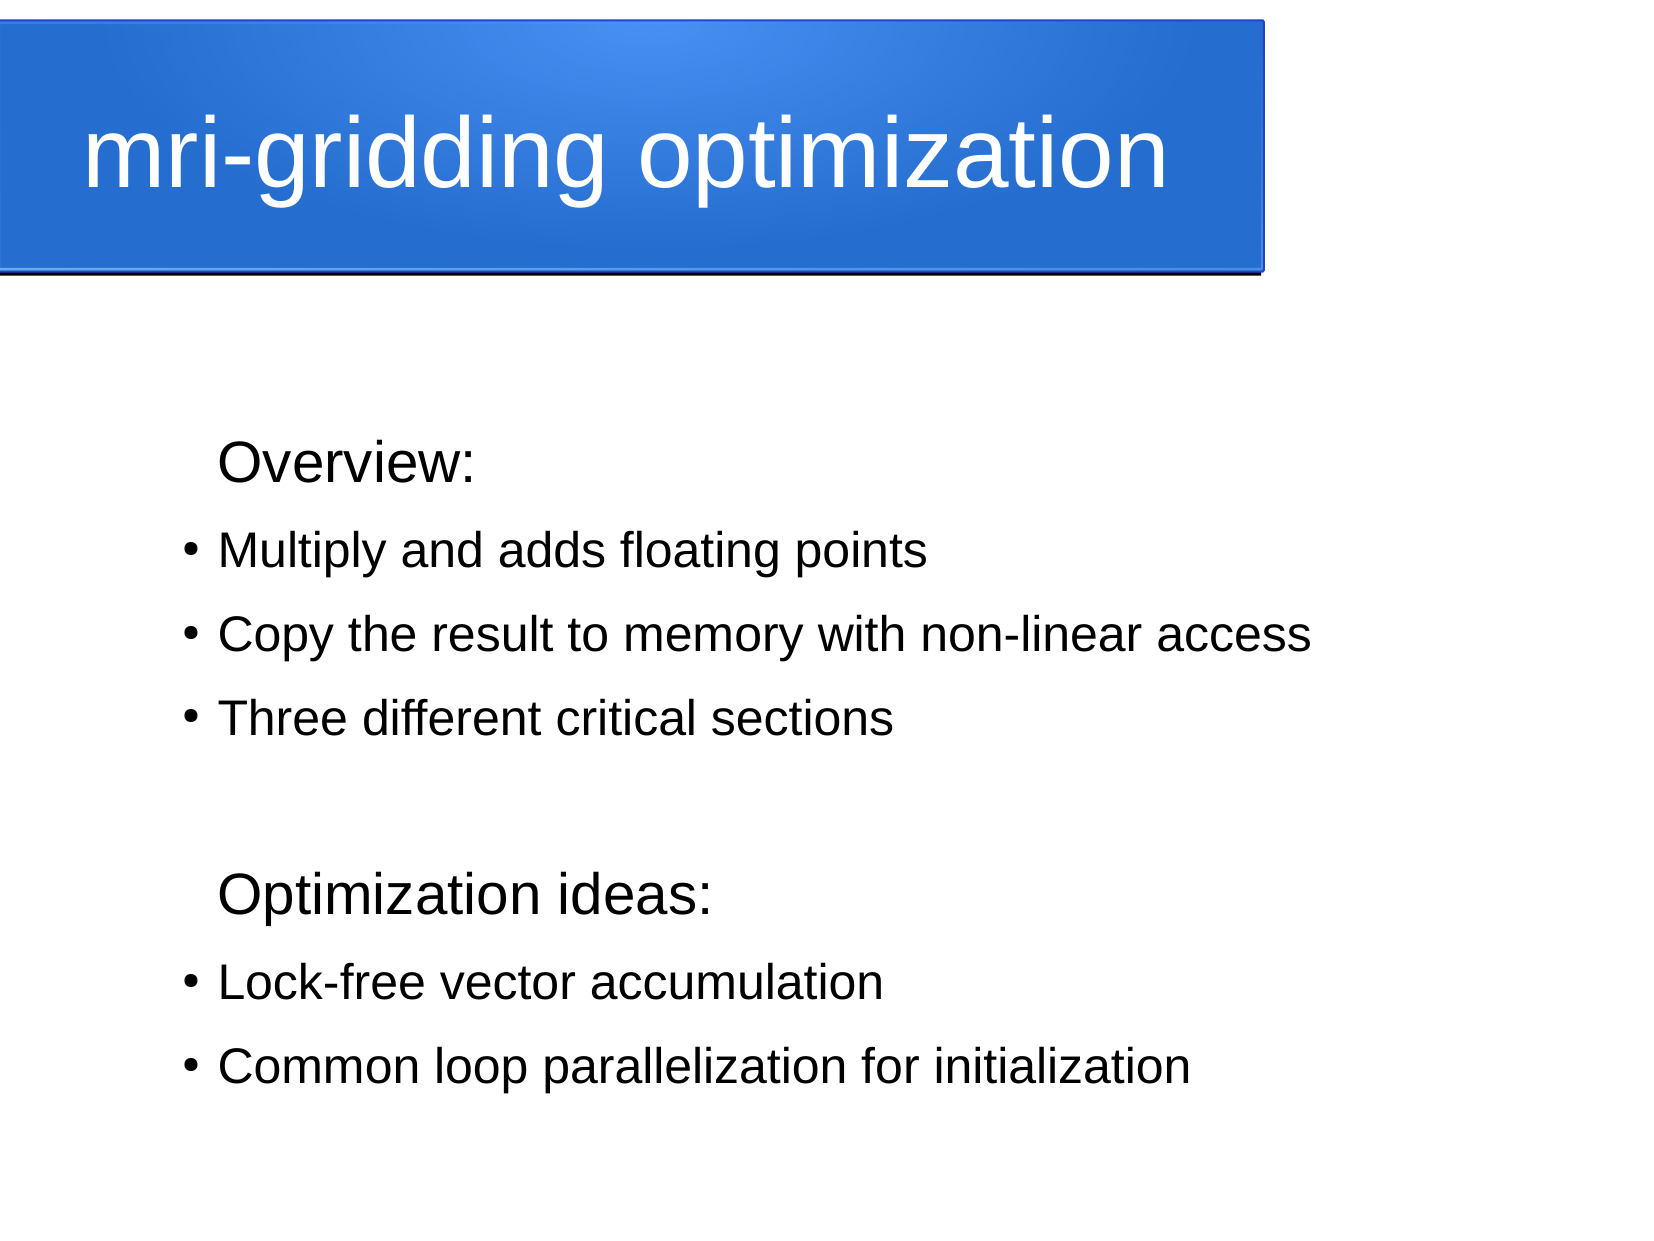

# mri-gridding optimization
Overview:
Multiply and adds floating points
Copy the result to memory with non-linear access
Three different critical sections
Optimization ideas:
Lock-free vector accumulation
Common loop parallelization for initialization